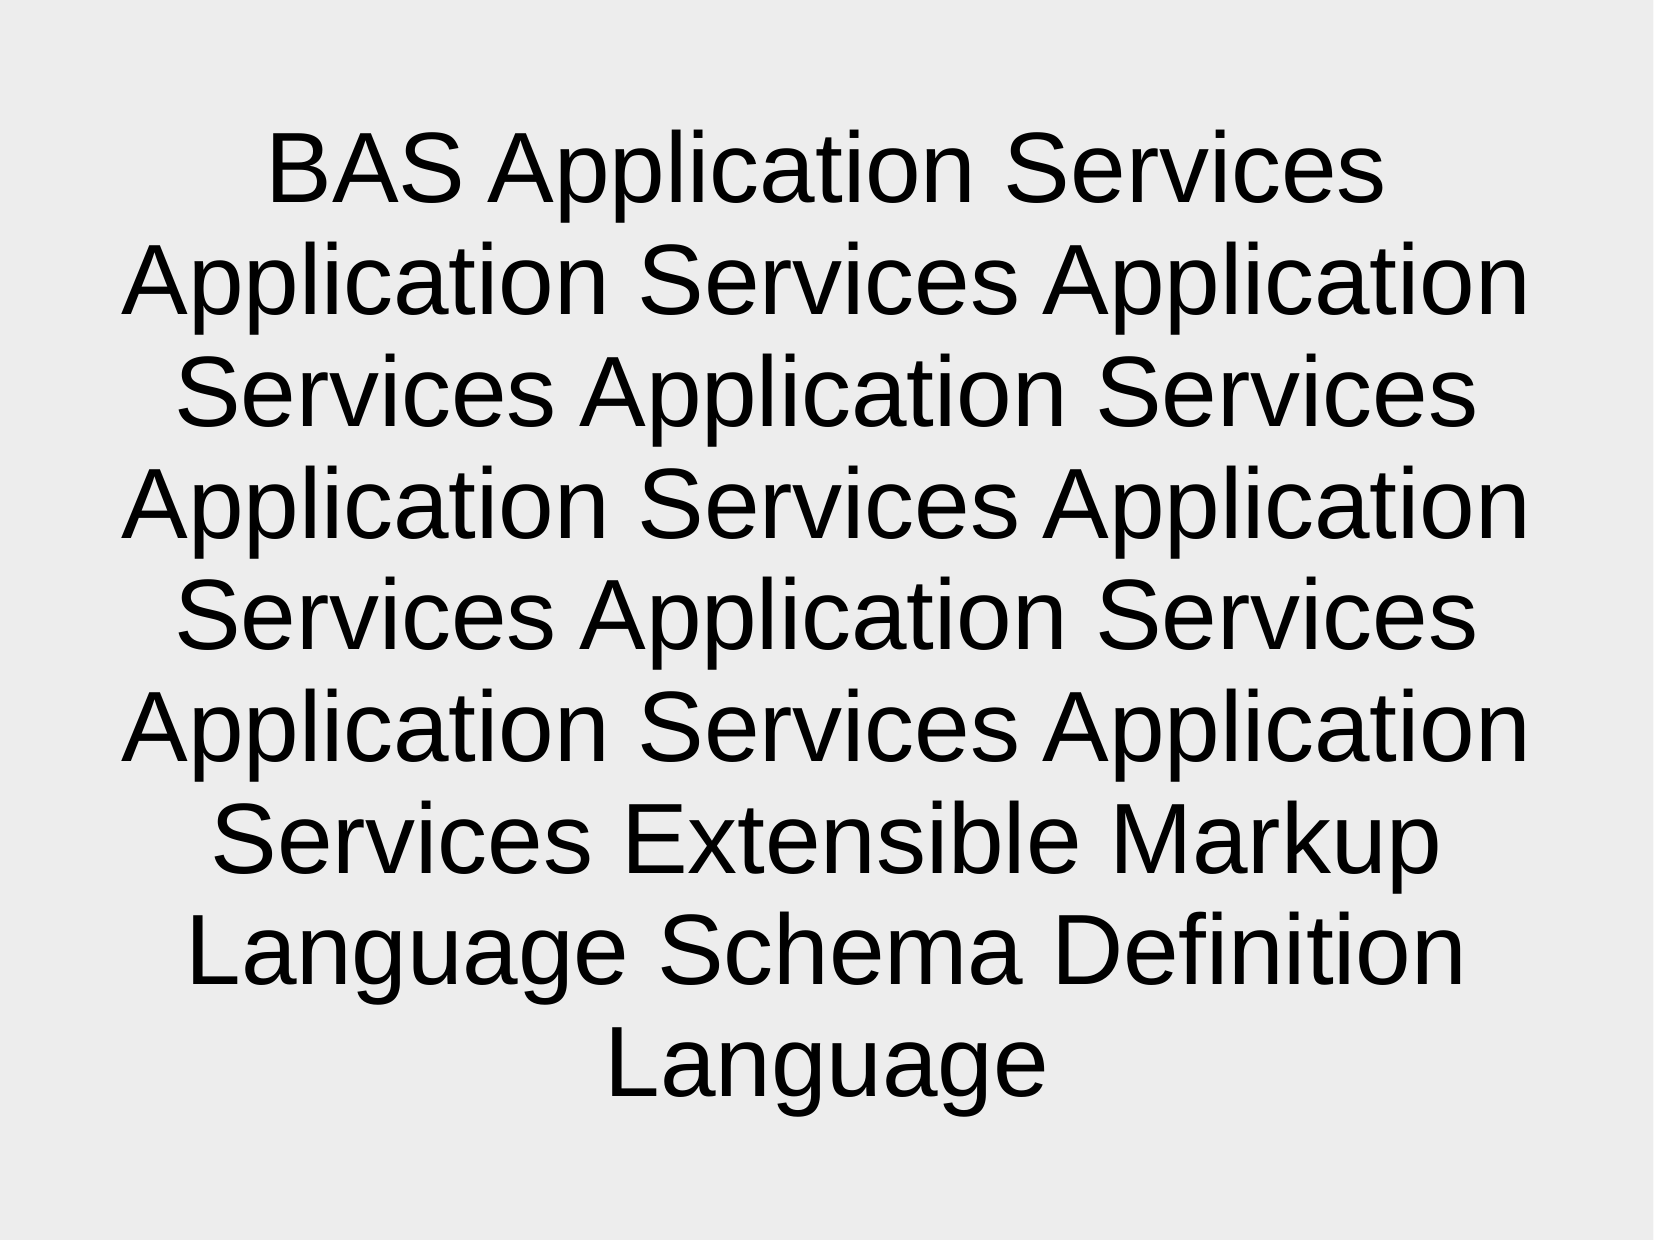

BAS Application Services Application Services Application Services Application Services Application Services Application Services Application Services Application Services Application Services Extensible Markup Language Schema Definition
Language